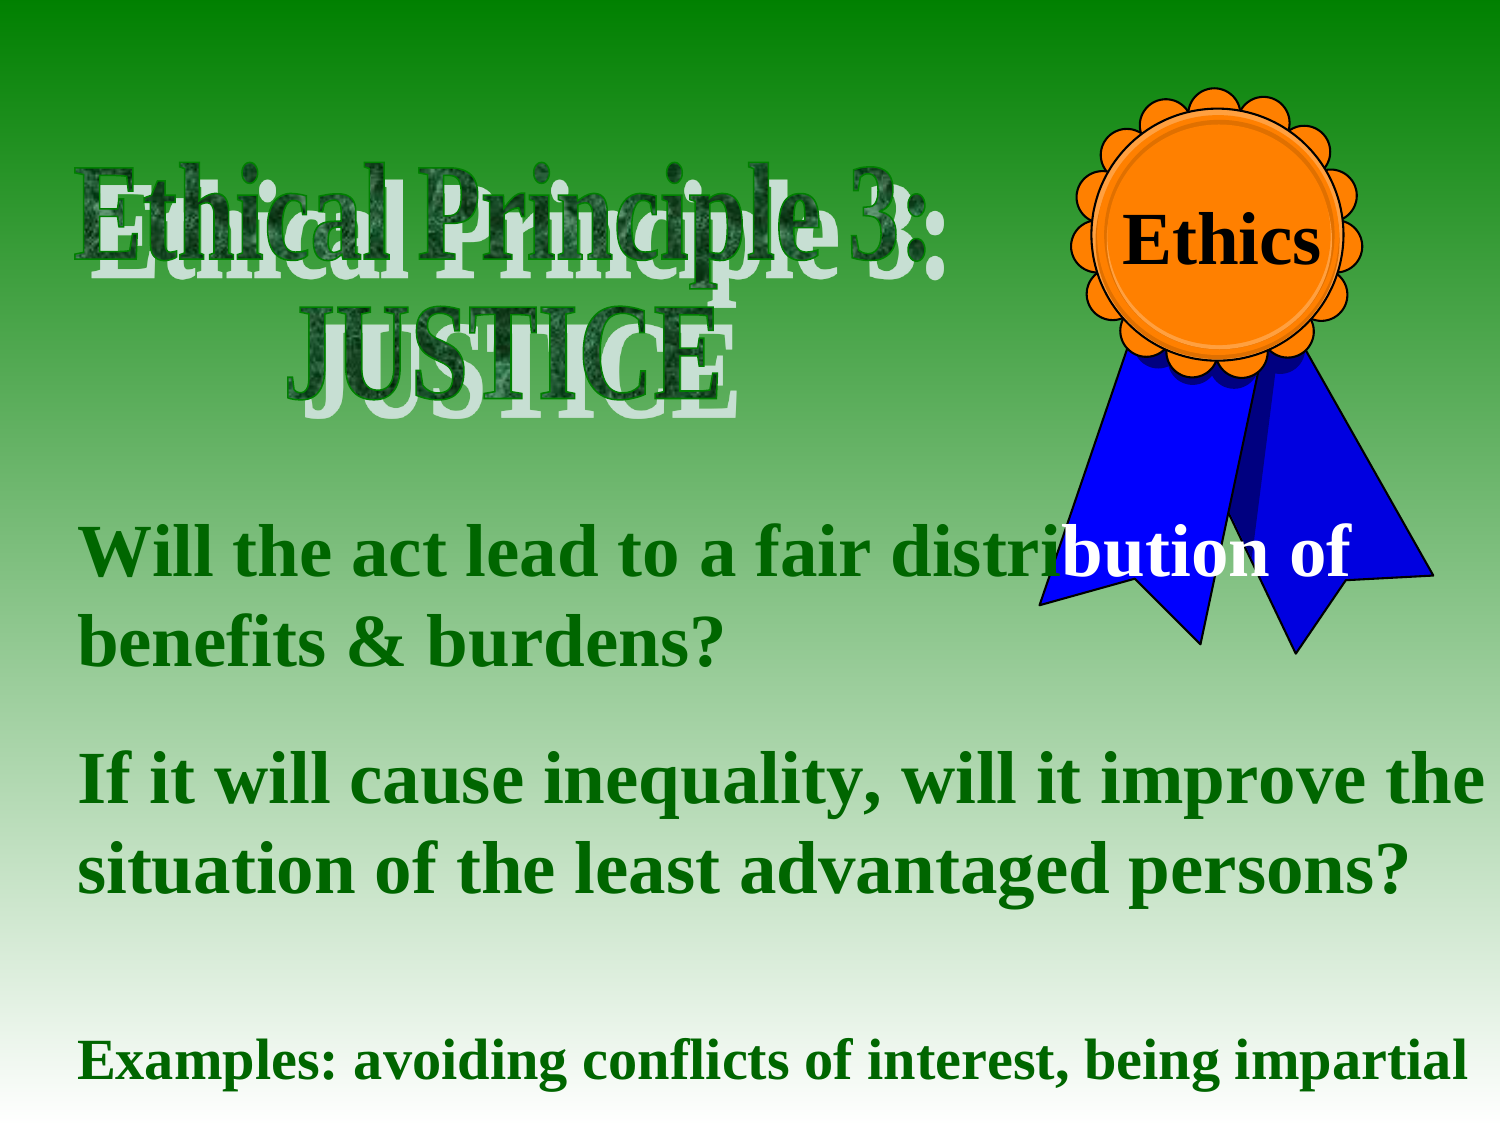

Ethical Principle 3:
JUSTICE
Ethics
Will the act lead to a fair distribution of benefits & burdens?
If it will cause inequality, will it improve the situation of the least advantaged persons?
Examples: avoiding conflicts of interest, being impartial